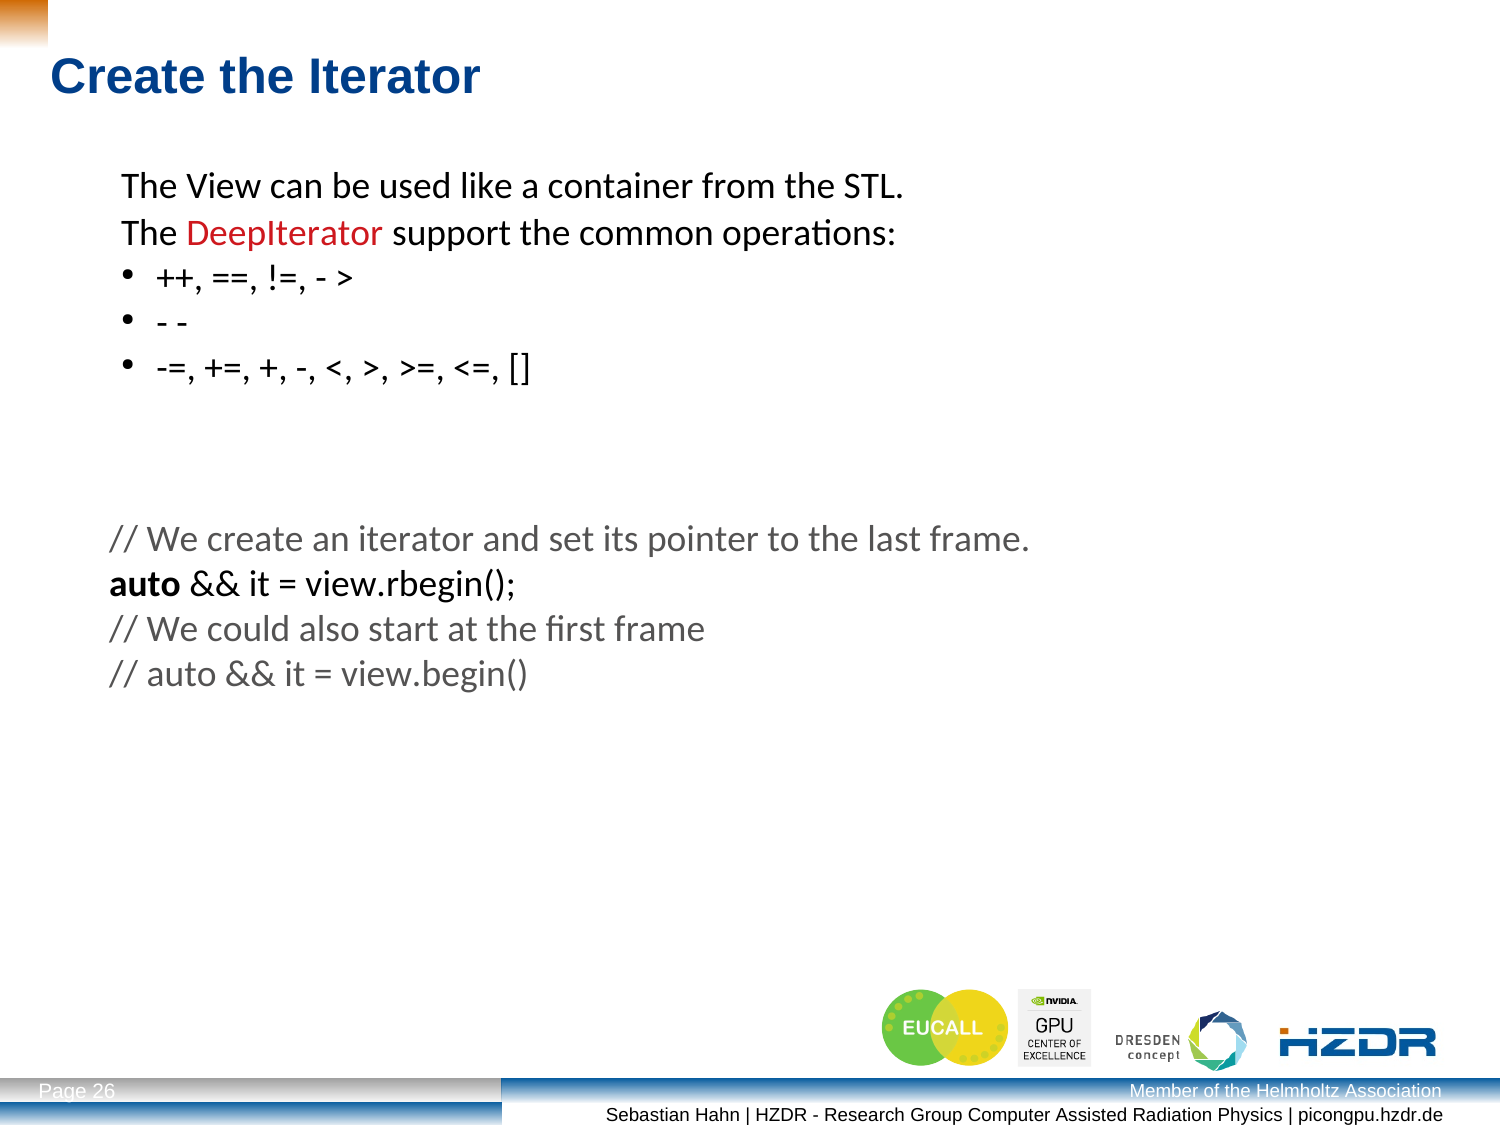

# Create the Iterator
The View can be used like a container from the STL.
The DeepIterator support the common operations:
++, ==, !=, - >
- -
-=, +=, +, -, <, >, >=, <=, []
// We create an iterator and set its pointer to the last frame.
auto && it = view.rbegin();
// We could also start at the first frame
// auto && it = view.begin()